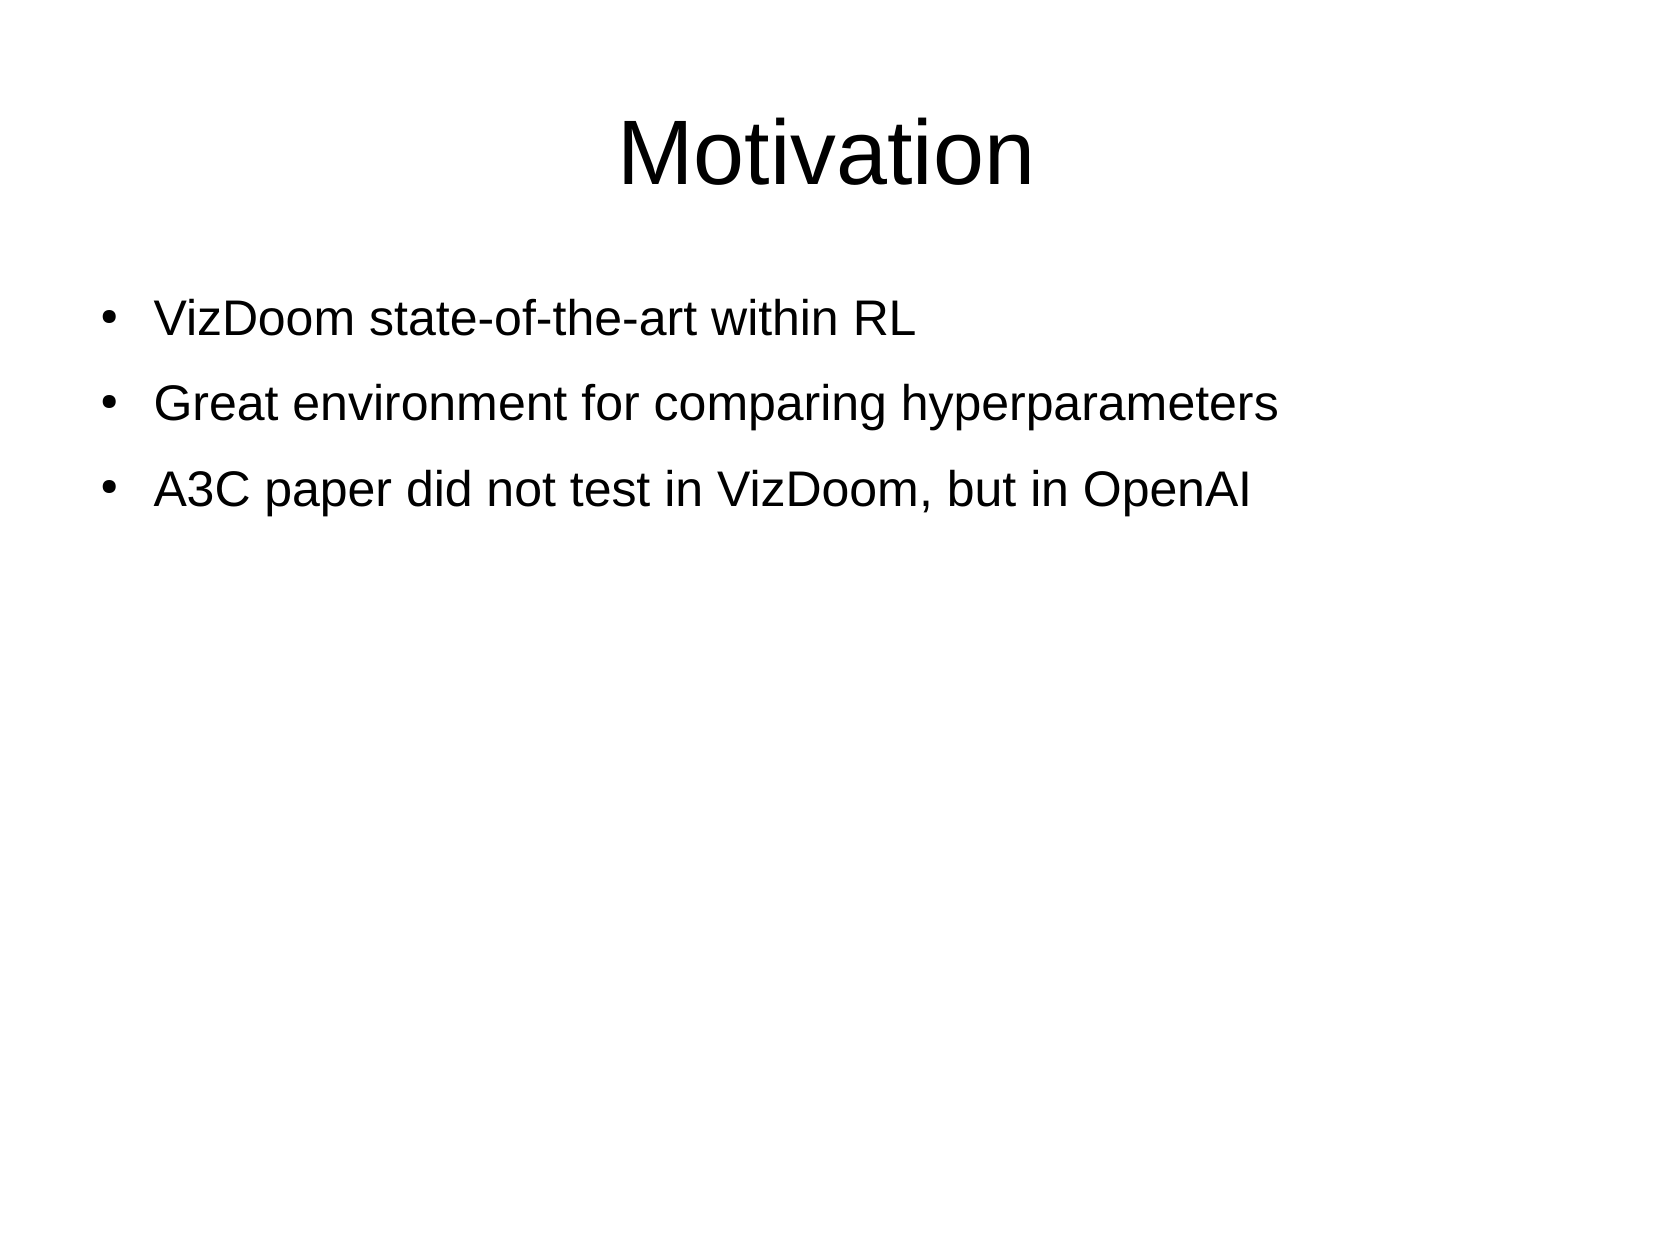

# Motivation
VizDoom state-of-the-art within RL
Great environment for comparing hyperparameters
A3C paper did not test in VizDoom, but in OpenAI